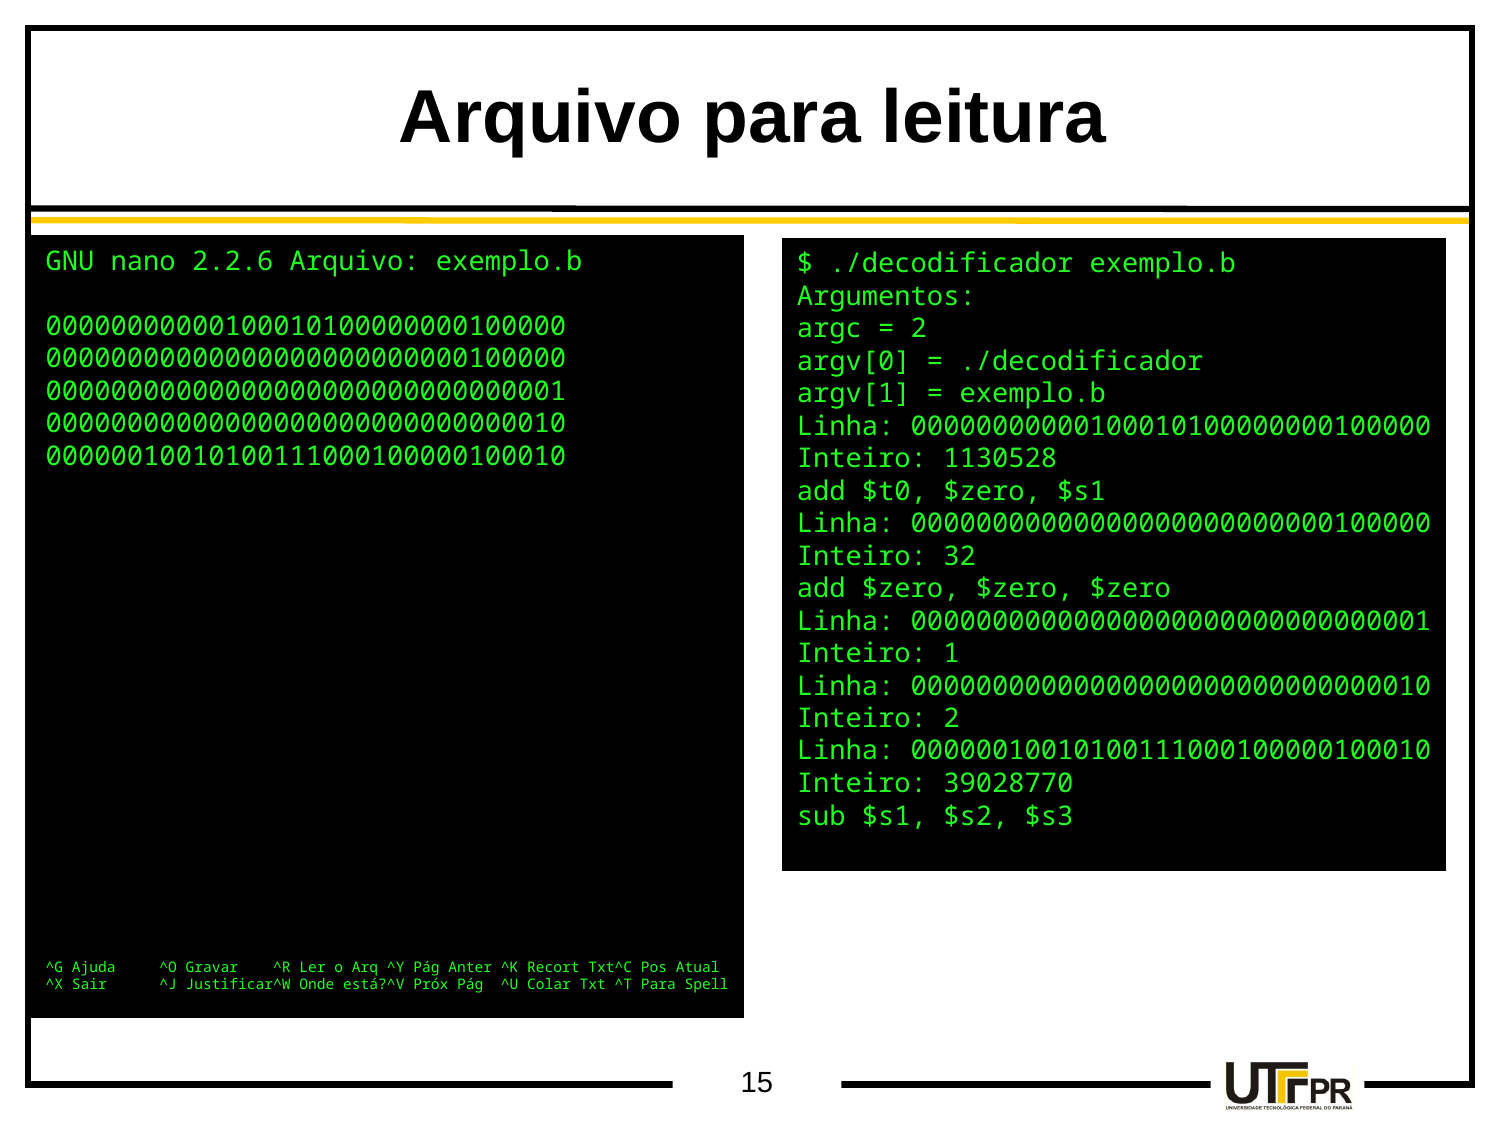

# Arquivo para leitura
GNU nano 2.2.6 Arquivo: exemplo.b
00000000000100010100000000100000
00000000000000000000000000100000
00000000000000000000000000000001
00000000000000000000000000000010
00000010010100111000100000100010
^G Ajuda ^O Gravar ^R Ler o Arq ^Y Pág Anter ^K Recort Txt^C Pos Atual
^X Sair ^J Justificar^W Onde está?^V Próx Pág ^U Colar Txt ^T Para Spell
$ ./decodificador exemplo.b
Argumentos:
argc = 2
argv[0] = ./decodificador
argv[1] = exemplo.b
Linha: 00000000000100010100000000100000
Inteiro: 1130528
add $t0, $zero, $s1
Linha: 00000000000000000000000000100000
Inteiro: 32
add $zero, $zero, $zero
Linha: 00000000000000000000000000000001
Inteiro: 1
Linha: 00000000000000000000000000000010
Inteiro: 2
Linha: 00000010010100111000100000100010
Inteiro: 39028770
sub $s1, $s2, $s3